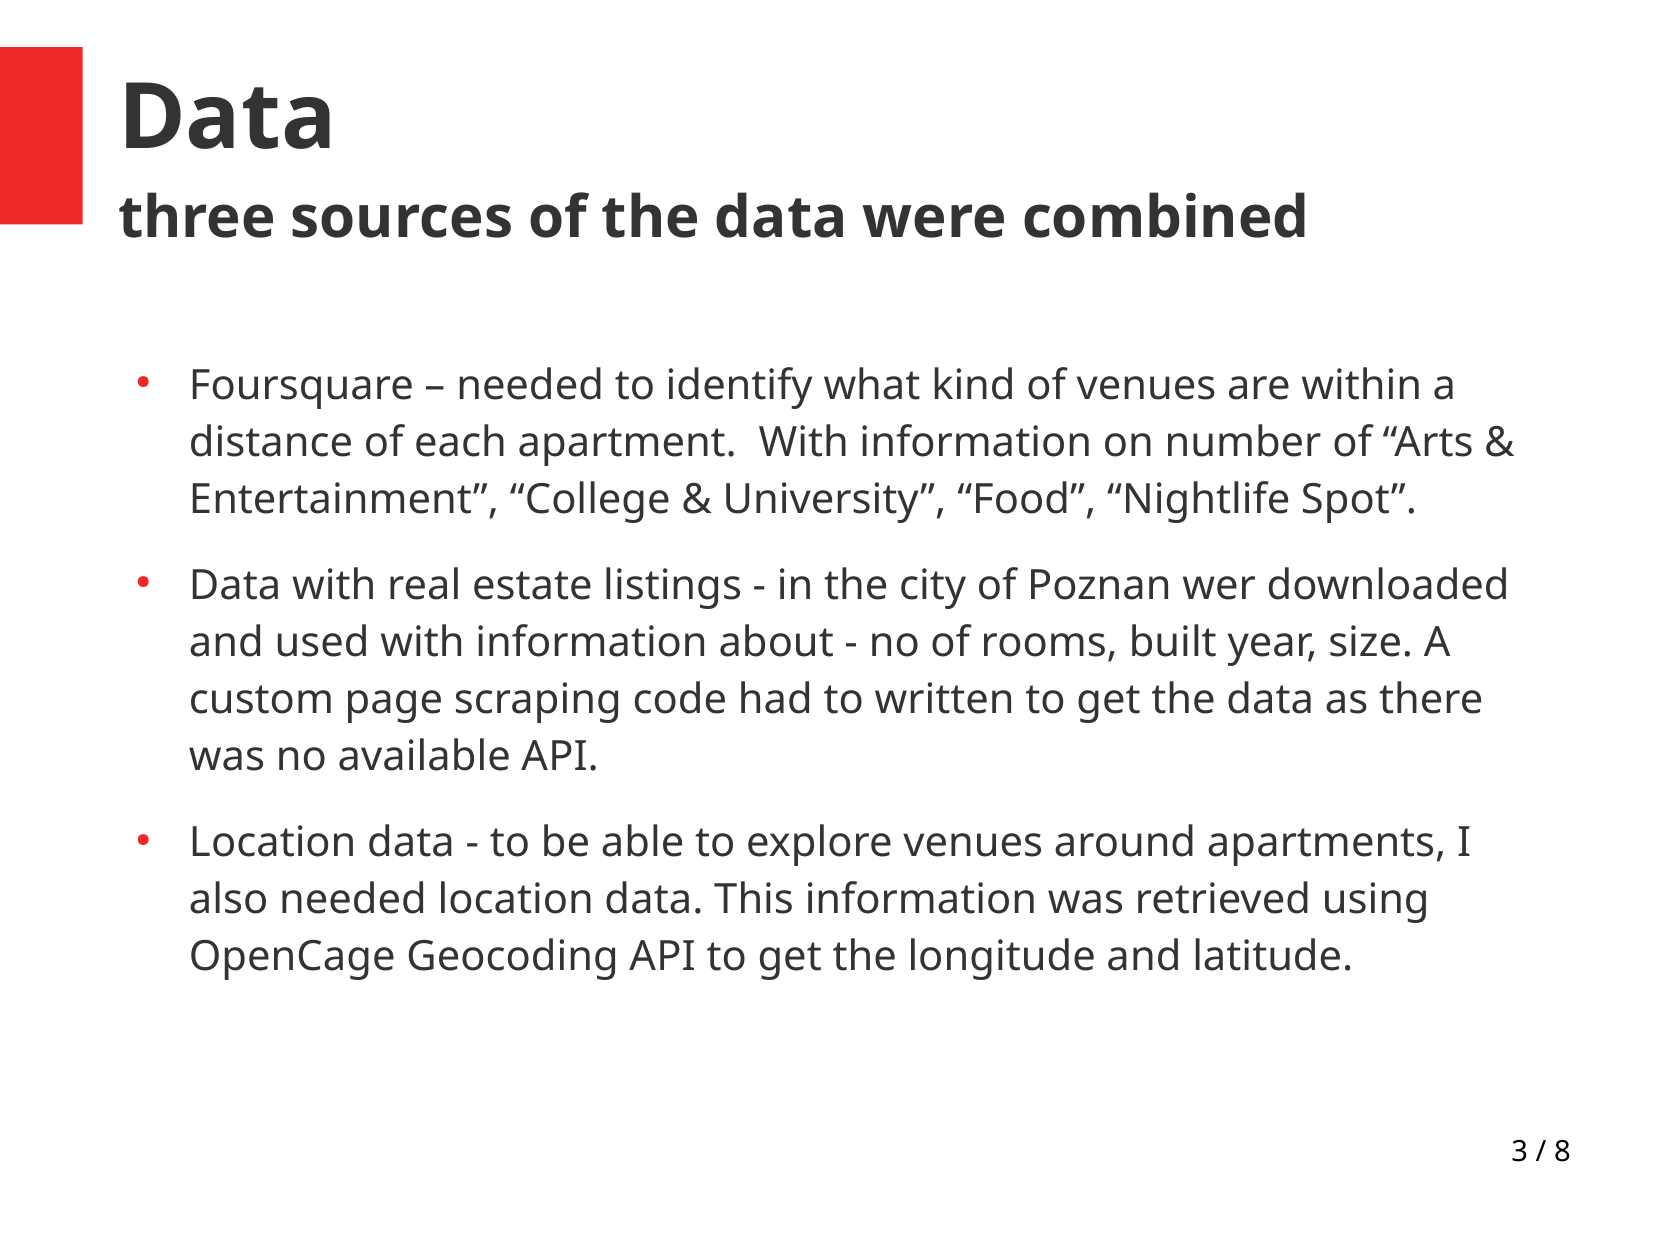

# Data three sources of the data were combined
Foursquare – needed to identify what kind of venues are within a distance of each apartment. With information on number of “Arts & Entertainment”, “College & University”, “Food”, “Nightlife Spot”.
Data with real estate listings - in the city of Poznan wer downloaded and used with information about - no of rooms, built year, size. A custom page scraping code had to written to get the data as there was no available API.
Location data - to be able to explore venues around apartments, I also needed location data. This information was retrieved using OpenCage Geocoding API to get the longitude and latitude.
3